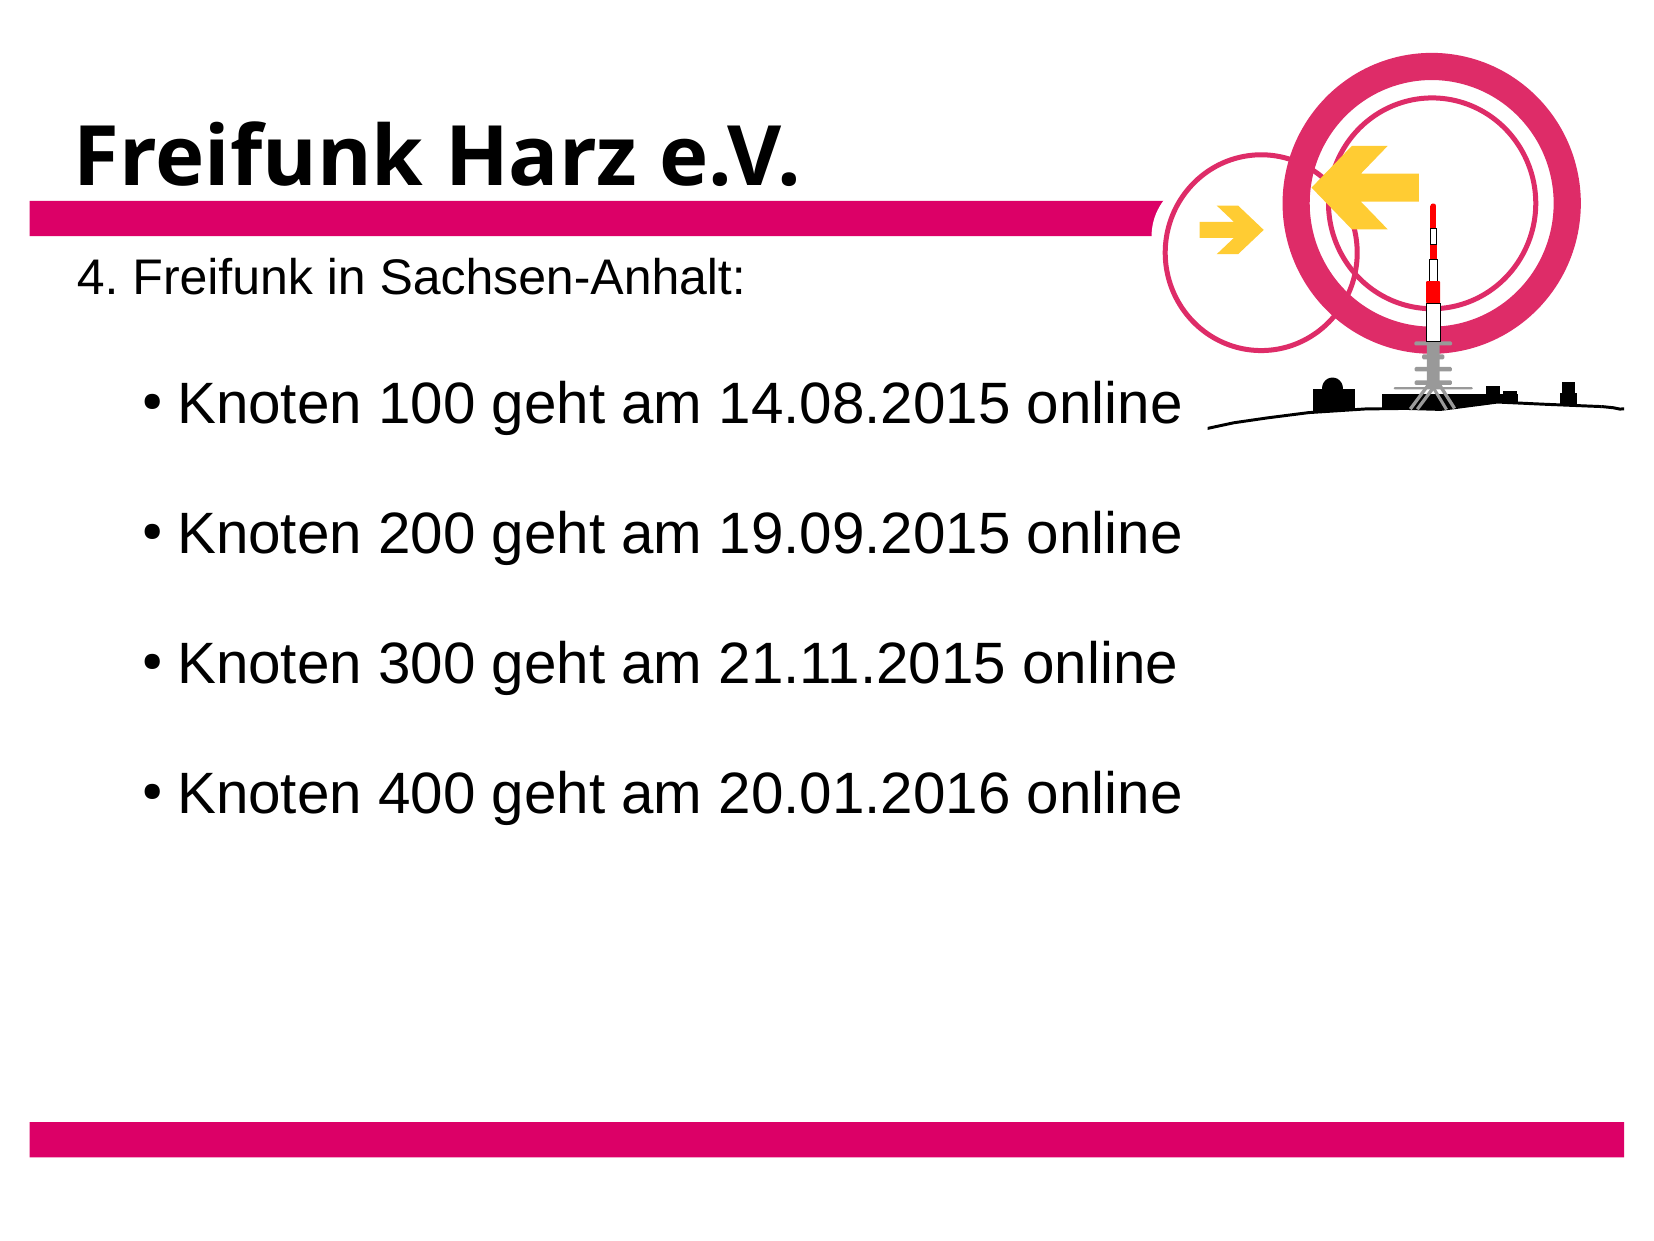

# 4. Freifunk in Sachsen-Anhalt:
Knoten 100 geht am 14.08.2015 online
Knoten 200 geht am 19.09.2015 online
Knoten 300 geht am 21.11.2015 online
Knoten 400 geht am 20.01.2016 online